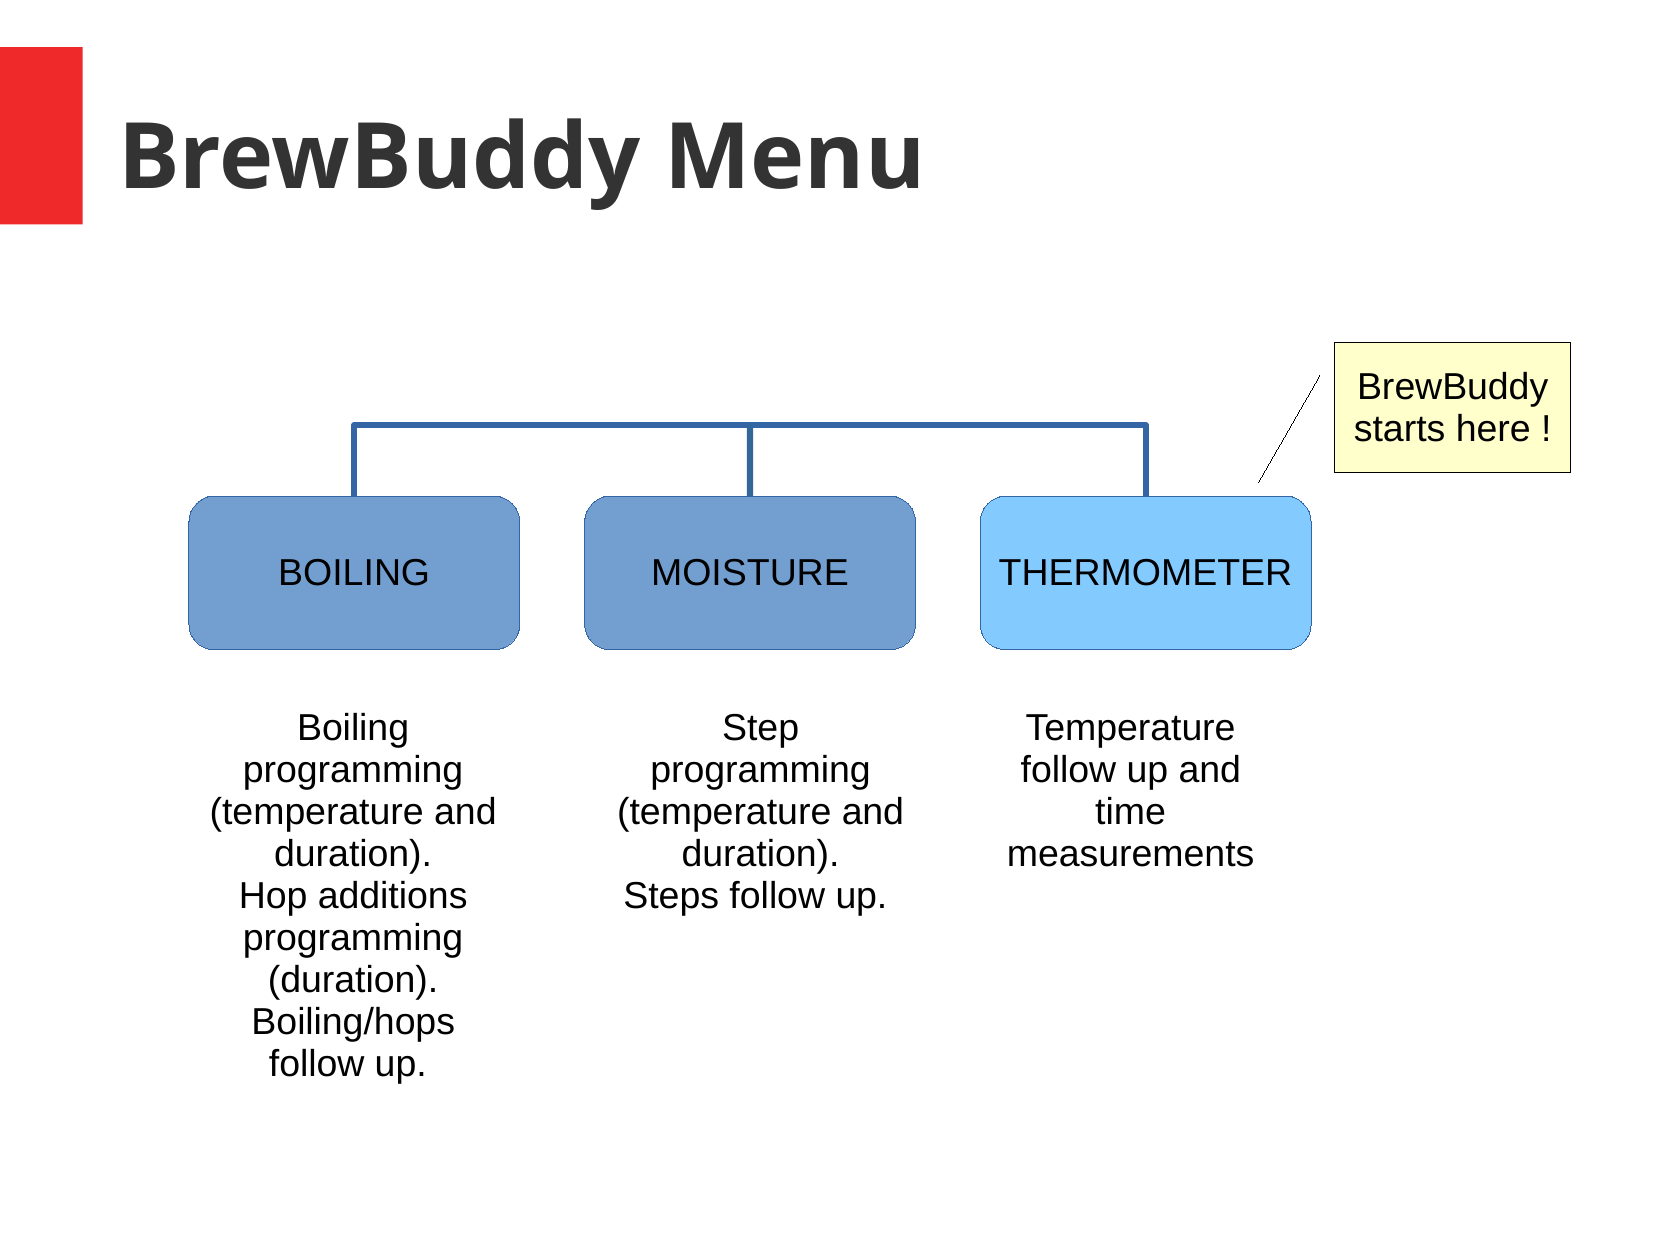

# BrewBuddy Menu
BrewBuddy
starts here !
BOILING
MOISTURE
THERMOMETER
Boiling programming (temperature and duration).
Hop additions programming (duration).
Boiling/hops follow up.
Step programming (temperature and duration).
Steps follow up.
Temperature follow up and time measurements